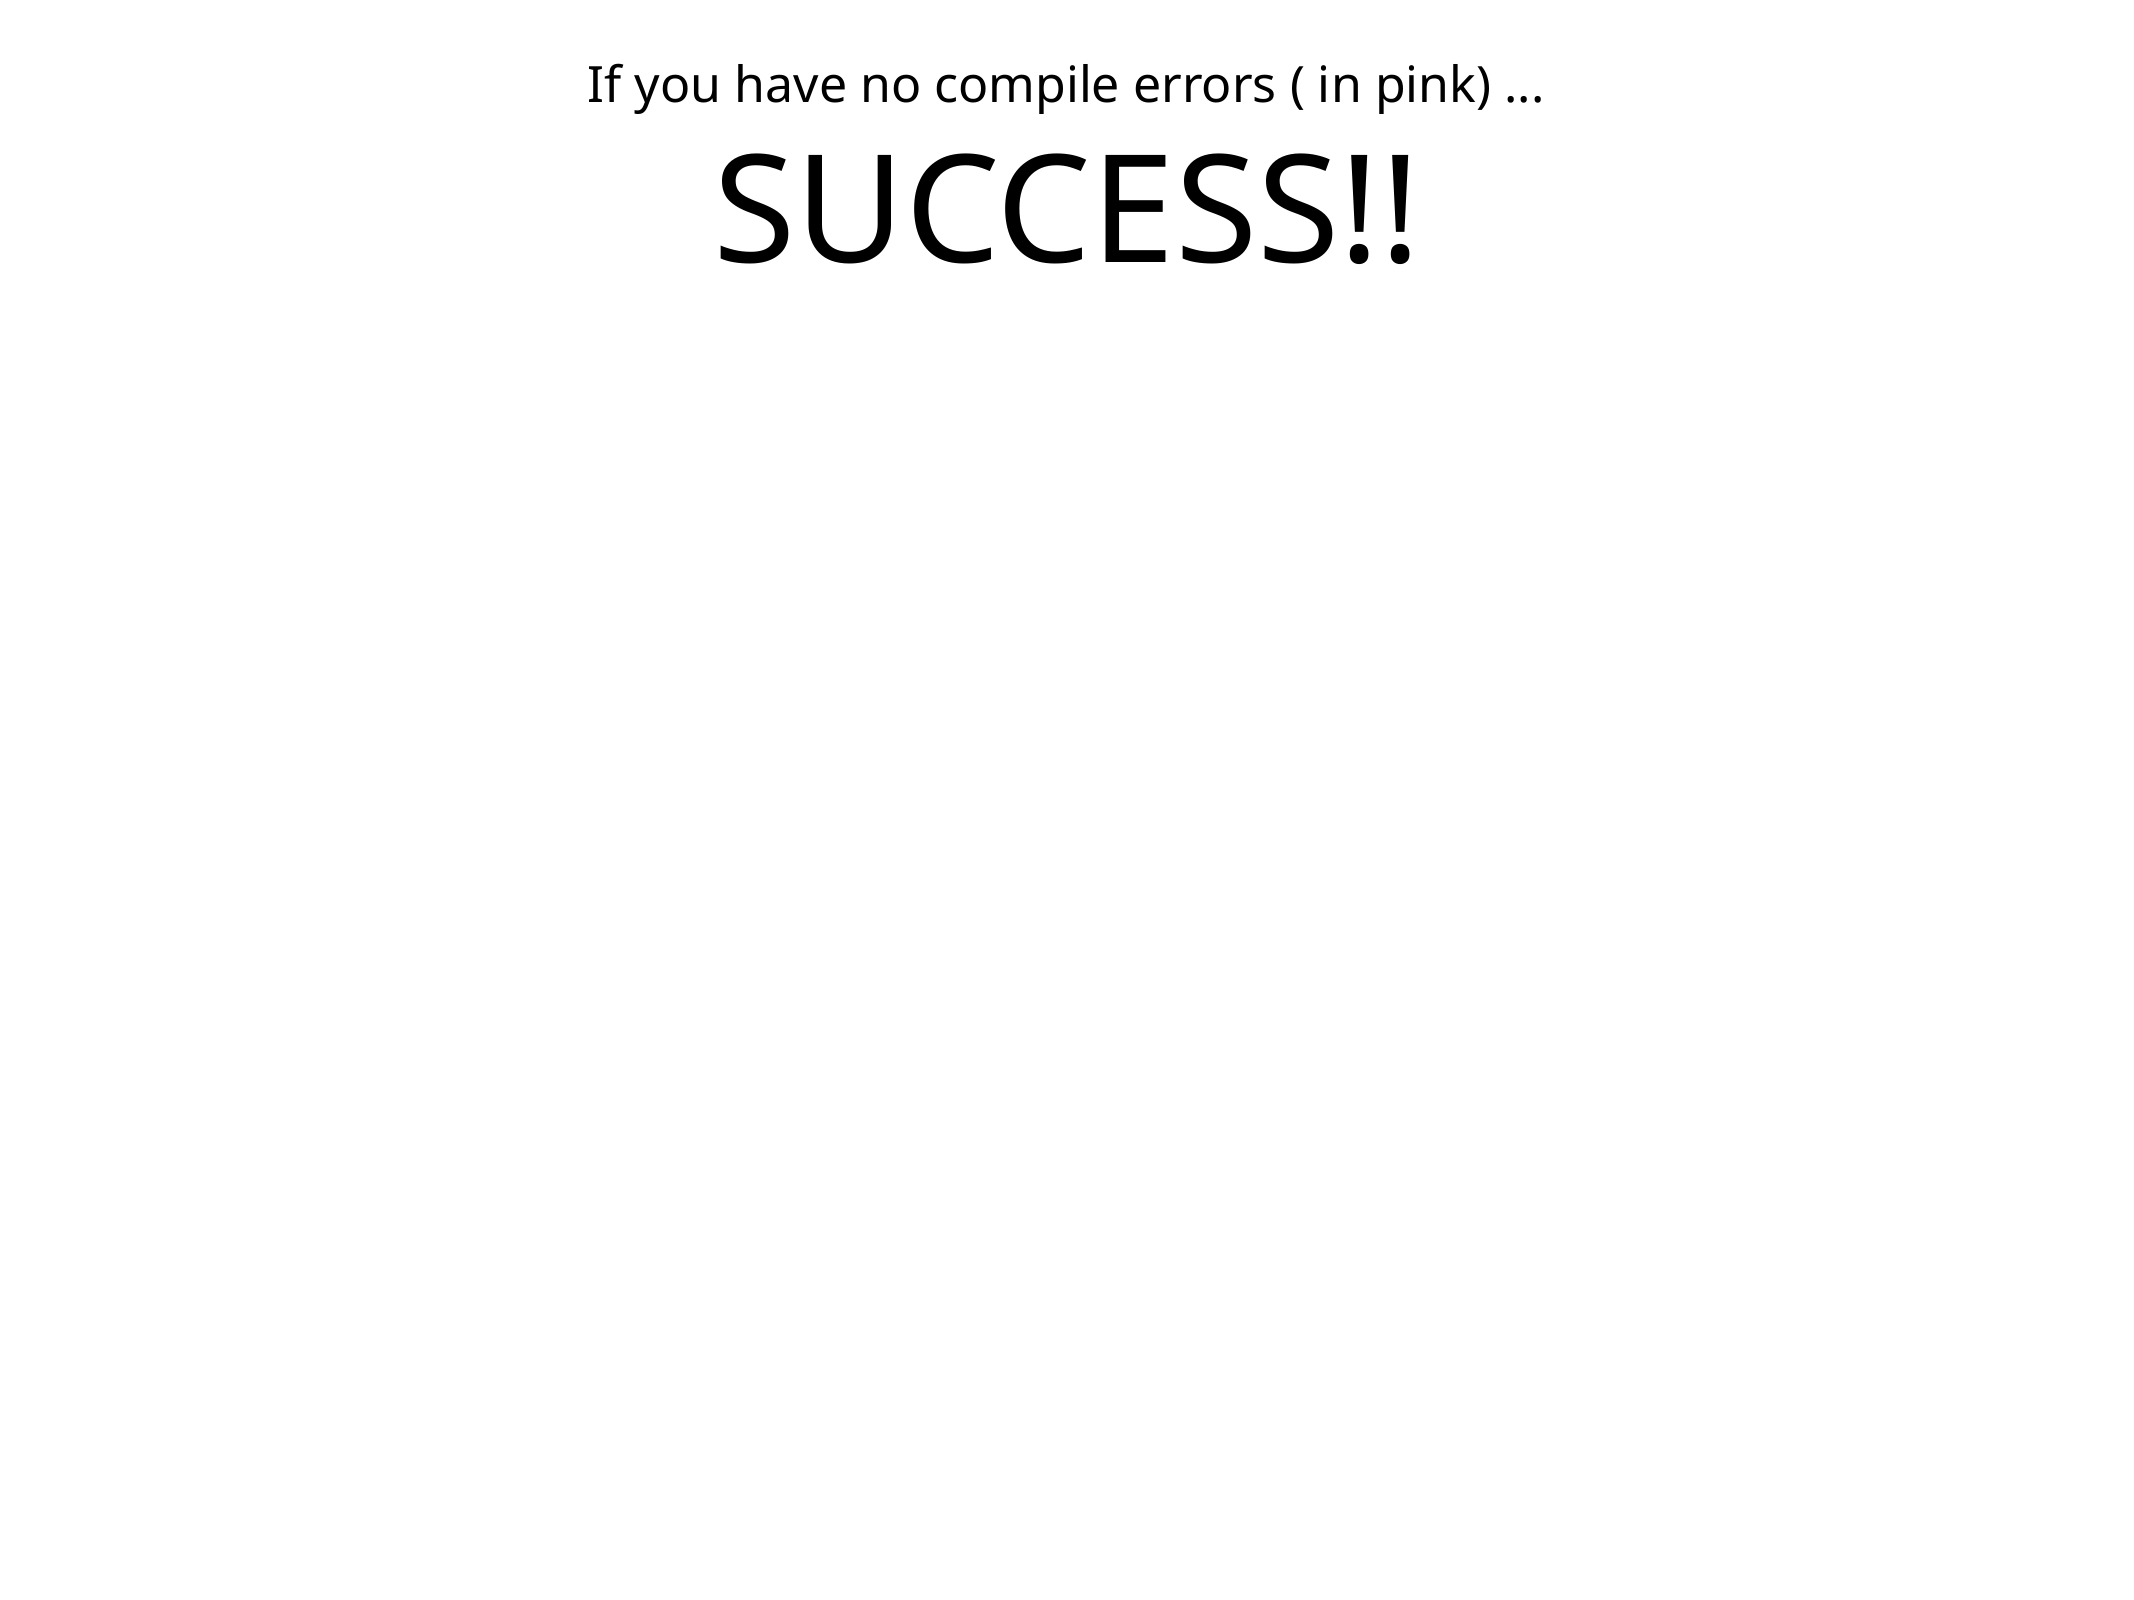

# If you have no compile errors ( in pink) ... SUCCESS!!